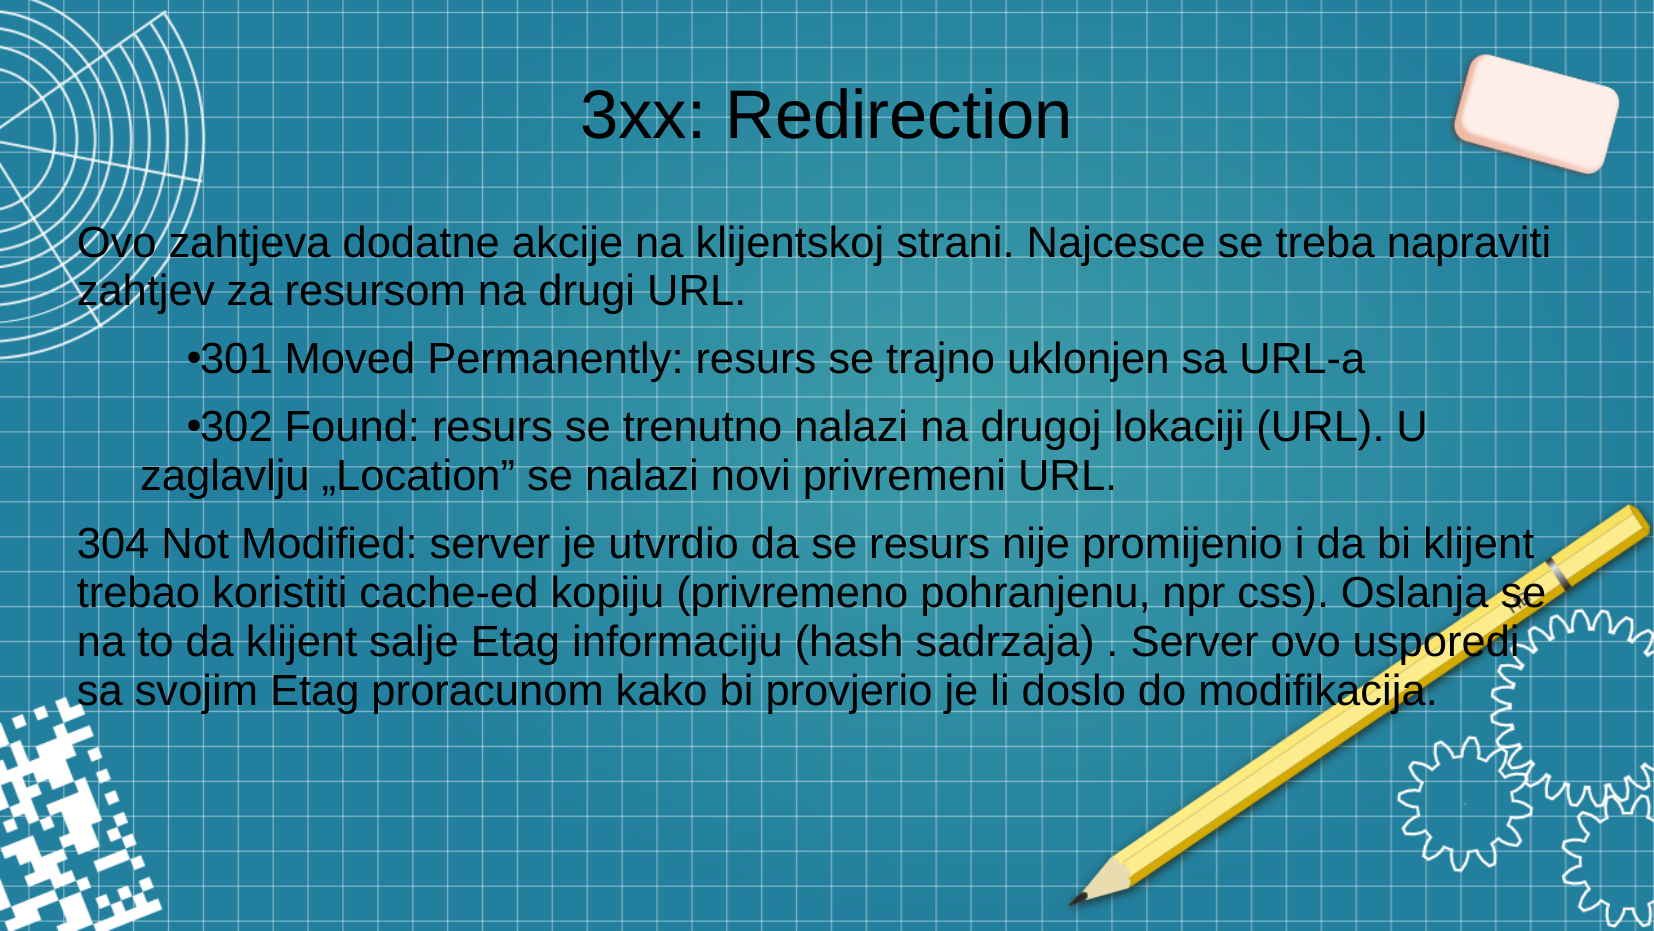

# 3xx: Redirection
Ovo zahtjeva dodatne akcije na klijentskoj strani. Najcesce se treba napraviti zahtjev za resursom na drugi URL.
301 Moved Permanently: resurs se trajno uklonjen sa URL-a
302 Found: resurs se trenutno nalazi na drugoj lokaciji (URL). U zaglavlju „Location” se nalazi novi privremeni URL.
304 Not Modified: server je utvrdio da se resurs nije promijenio i da bi klijent trebao koristiti cache-ed kopiju (privremeno pohranjenu, npr css). Oslanja se na to da klijent salje Etag informaciju (hash sadrzaja) . Server ovo usporedi sa svojim Etag proracunom kako bi provjerio je li doslo do modifikacija.